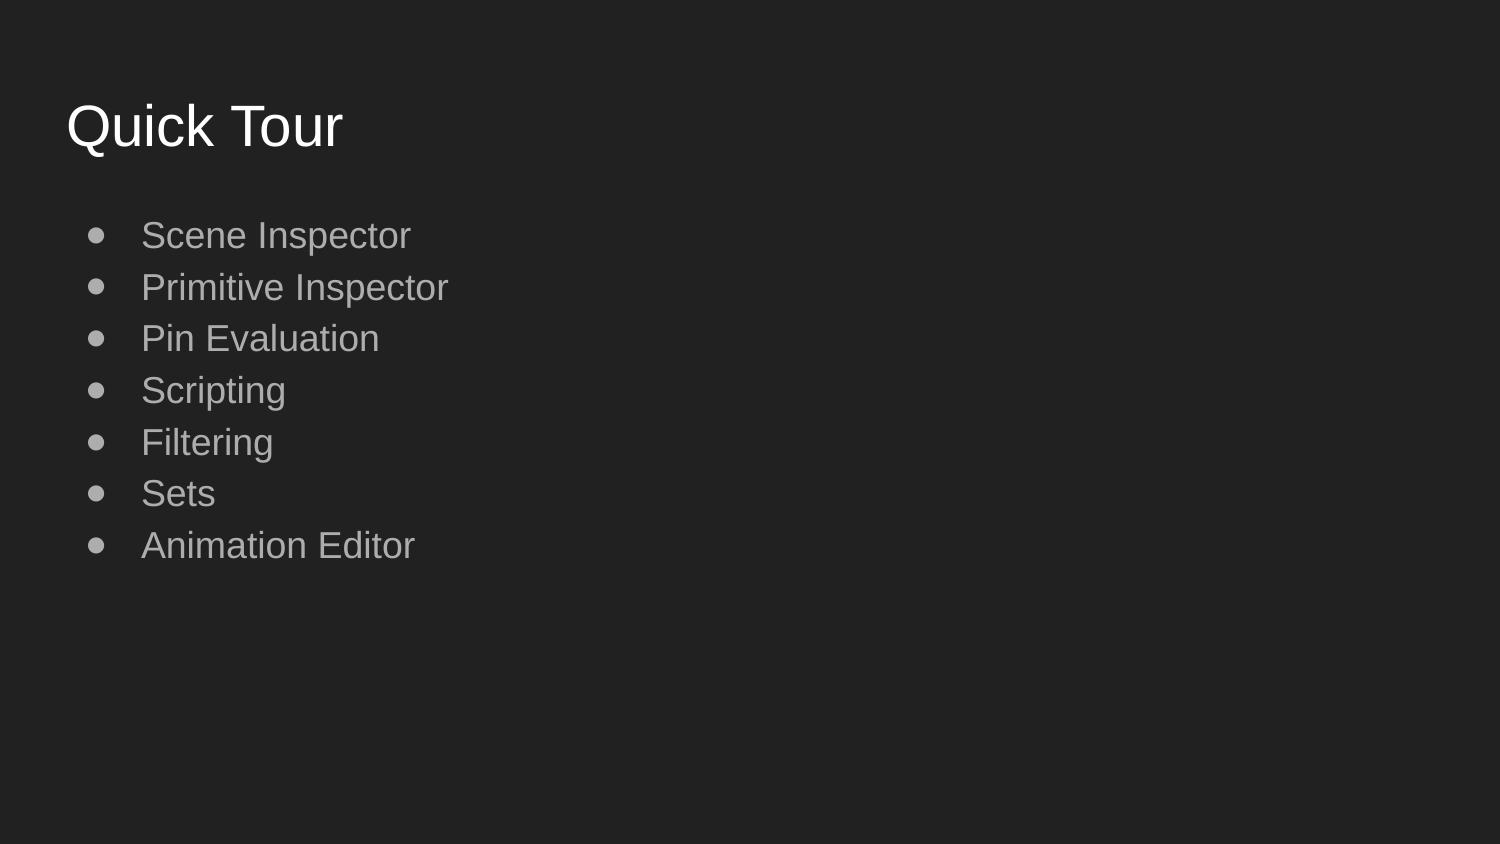

# Quick Tour
Scene Inspector
Primitive Inspector
Pin Evaluation
Scripting
Filtering
Sets
Animation Editor